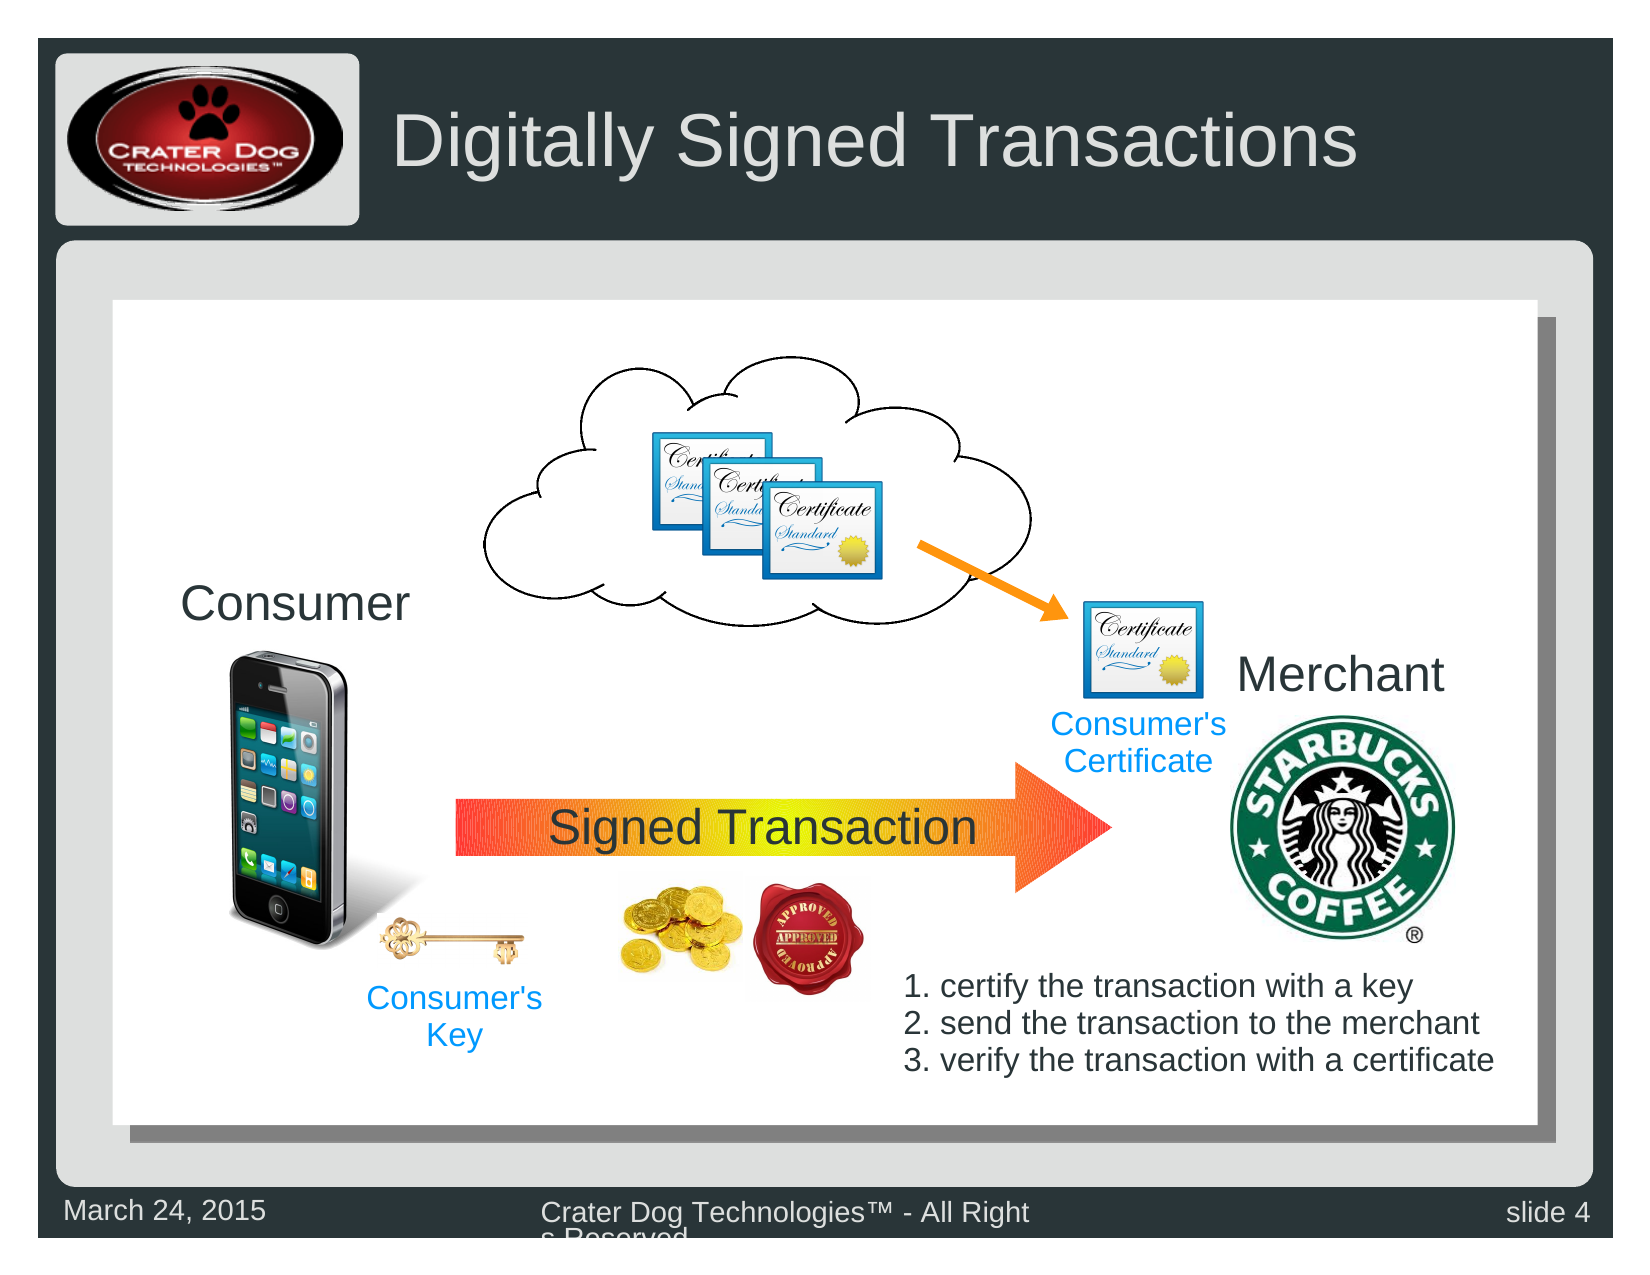

# Digitally Signed Transactions
Consumer
Merchant
Consumer's
Certificate
Signed Transaction
1. certify the transaction with a key
2. send the transaction to the merchant
3. verify the transaction with a certificate
Consumer's
Key
Crater Dog Technologies™ - All Rights Reserved
4